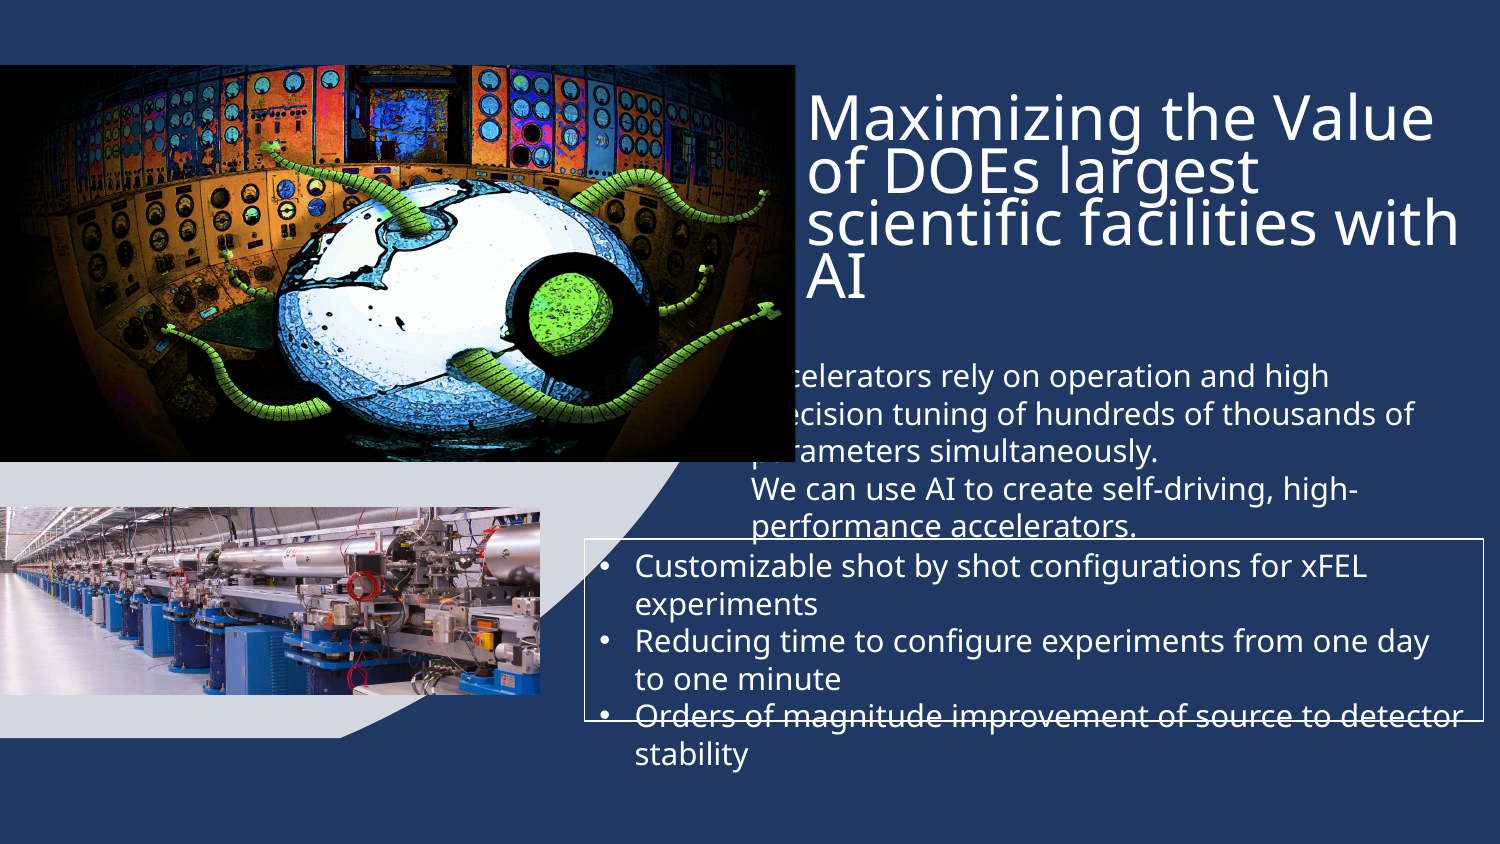

Maximizing the Value of DOEs largest scientific facilities with AI
Accelerators rely on operation and high precision tuning of hundreds of thousands of parameters simultaneously.
We can use AI to create self-driving, high-performance accelerators.
Customizable shot by shot configurations for xFEL experiments
Reducing time to configure experiments from one day to one minute
Orders of magnitude improvement of source to detector stability